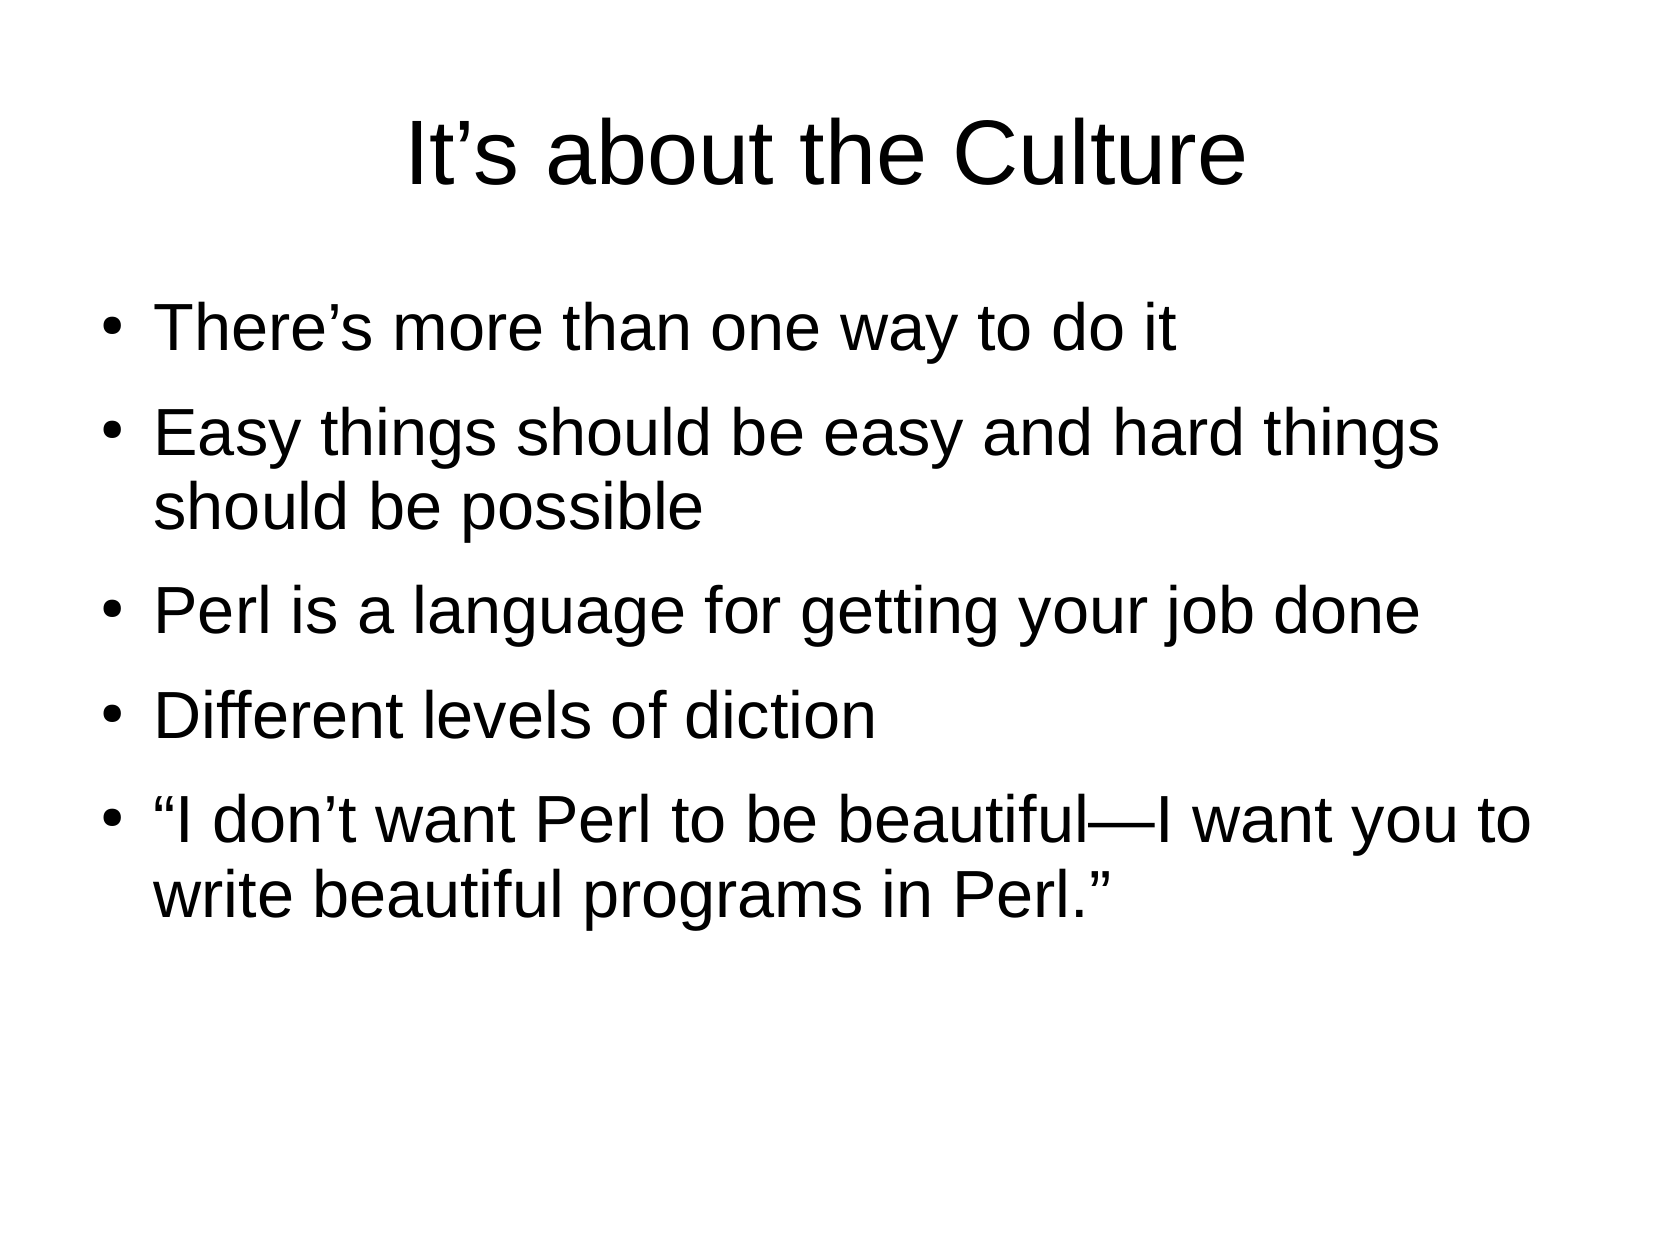

# It’s about the Culture
There’s more than one way to do it
Easy things should be easy and hard things should be possible
Perl is a language for getting your job done
Different levels of diction
“I don’t want Perl to be beautiful—I want you to write beautiful programs in Perl.”